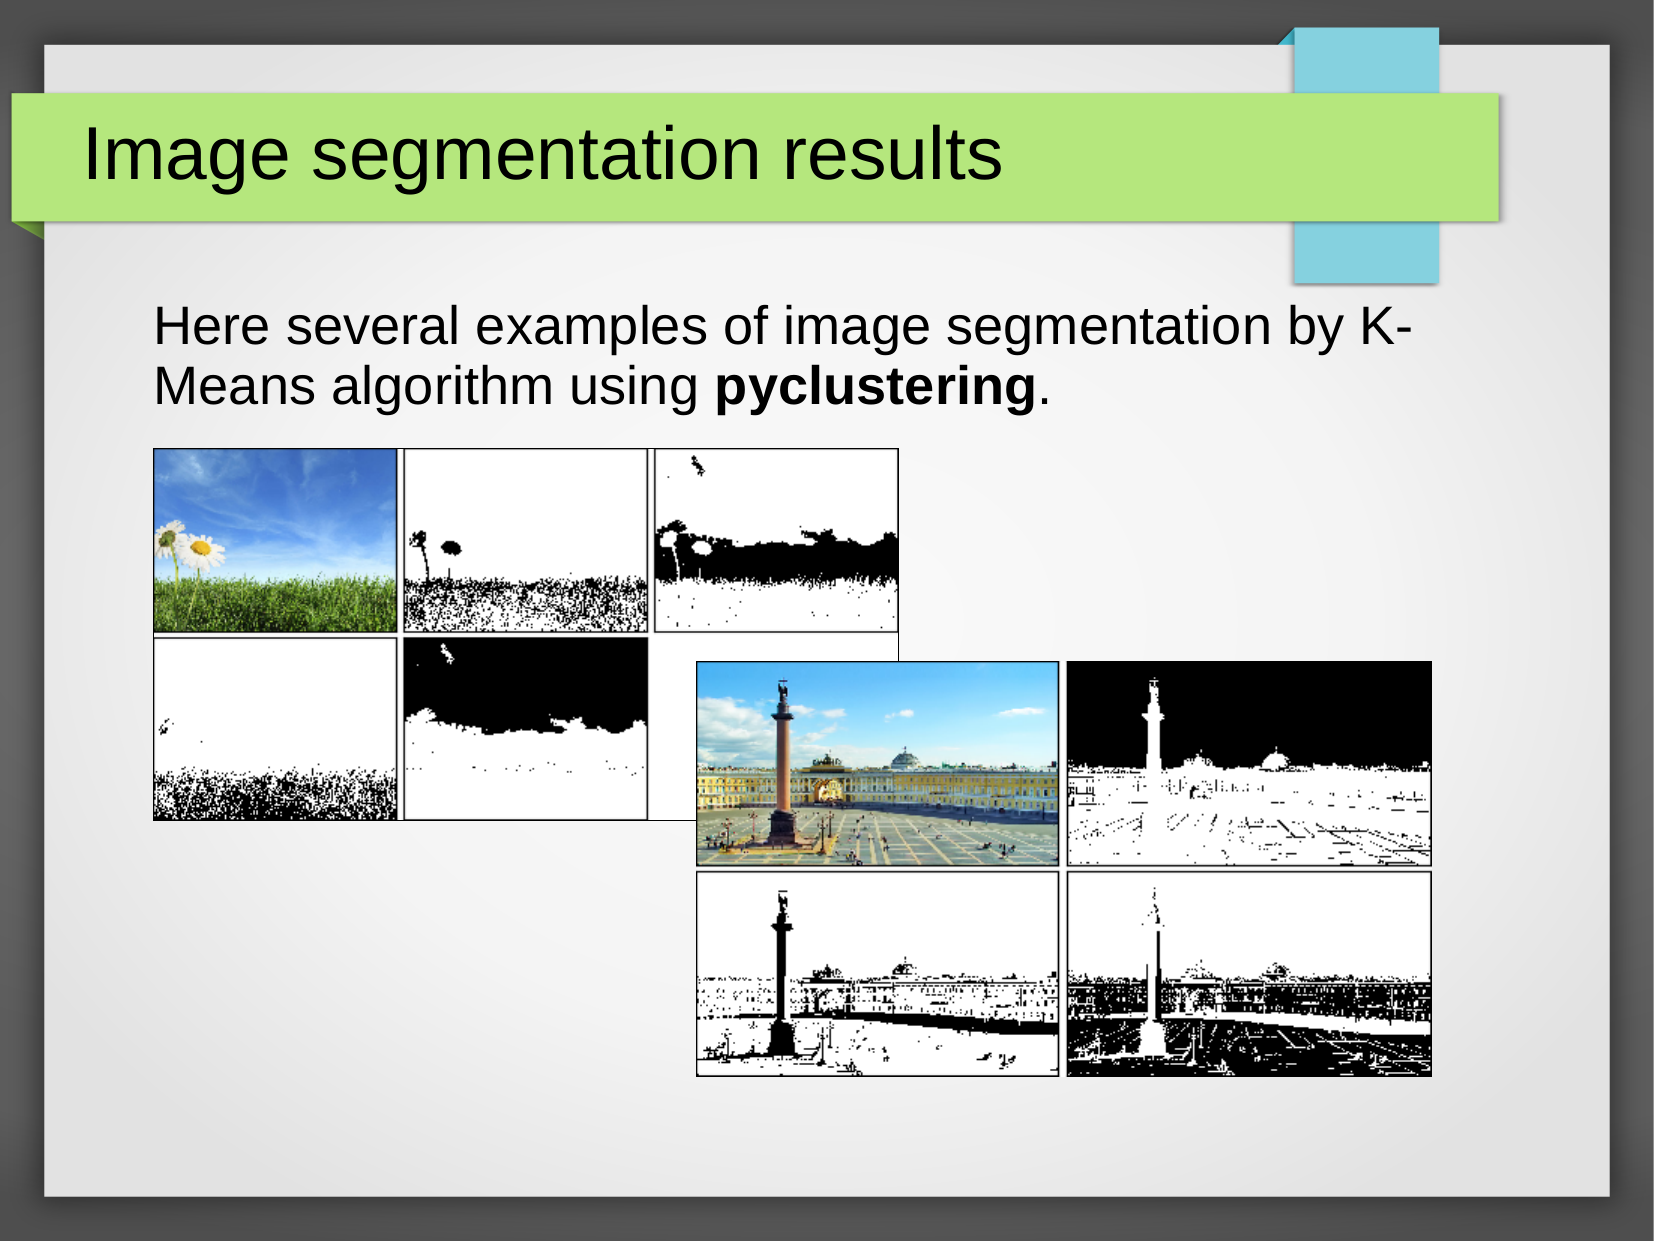

# Image segmentation results
Here several examples of image segmentation by K-Means algorithm using pyclustering.